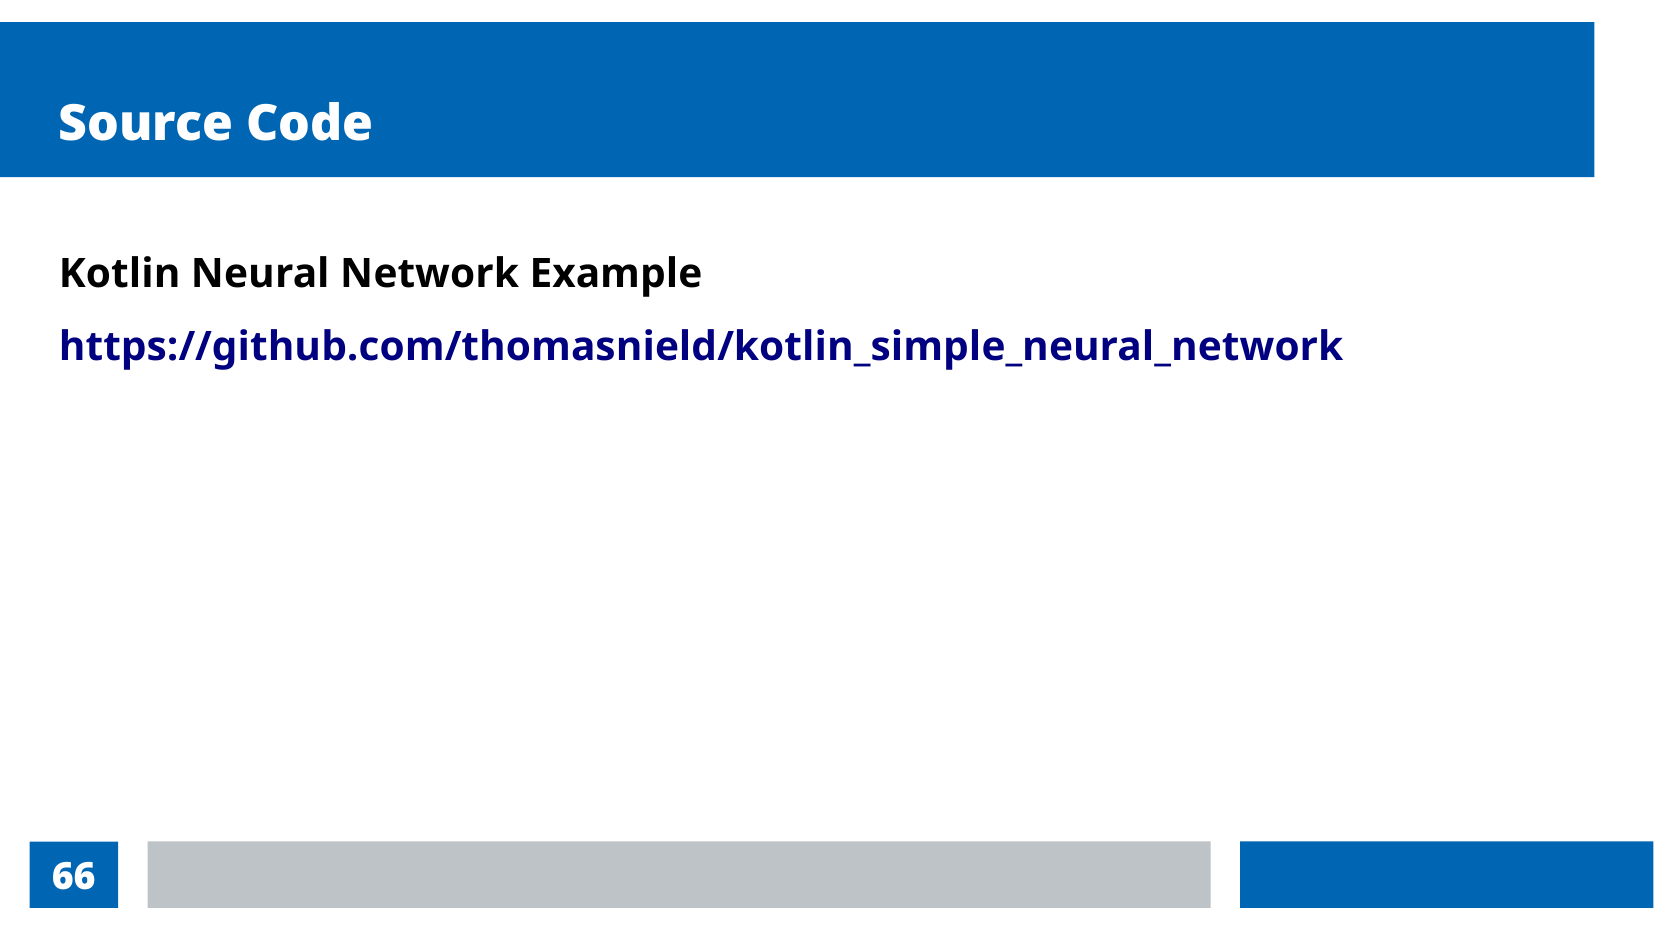

# Source Code
Kotlin Neural Network Example
https://github.com/thomasnield/kotlin_simple_neural_network
66